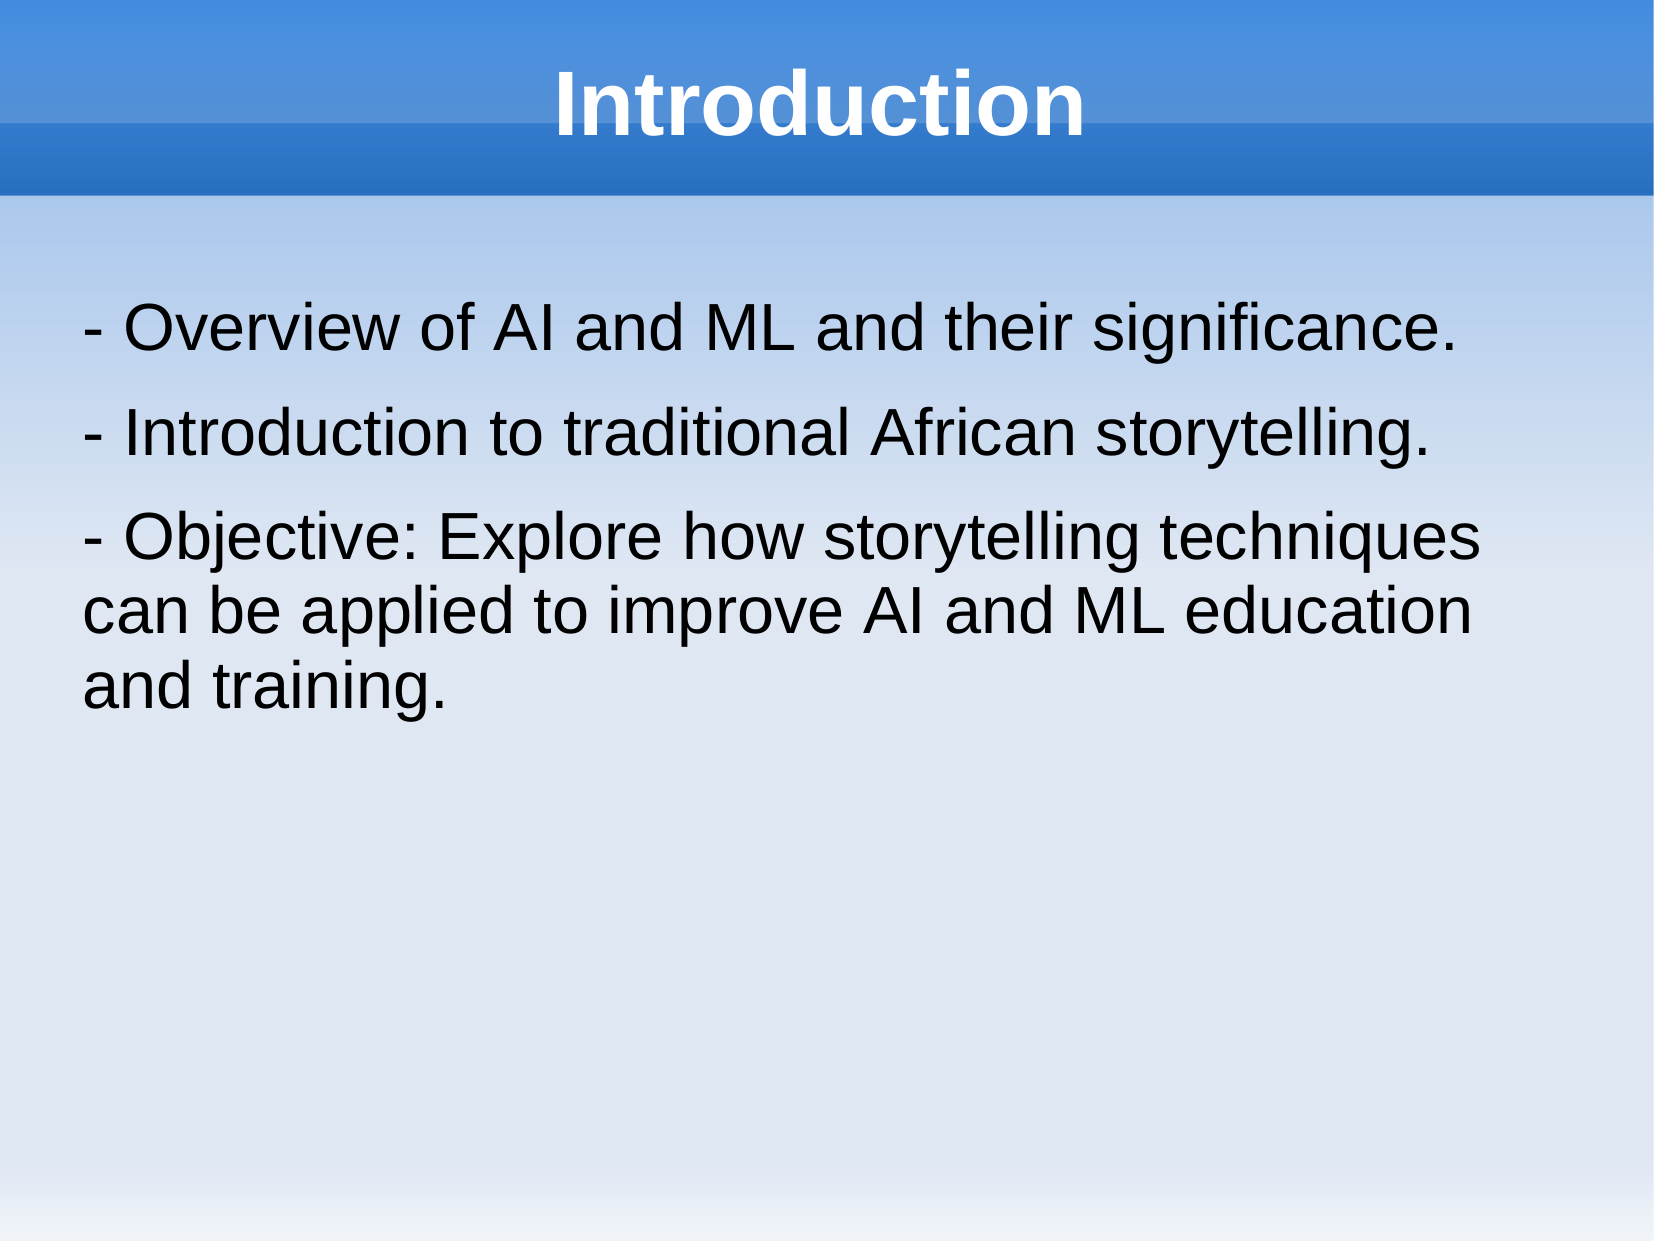

# Introduction
- Overview of AI and ML and their significance.
- Introduction to traditional African storytelling.
- Objective: Explore how storytelling techniques can be applied to improve AI and ML education and training.